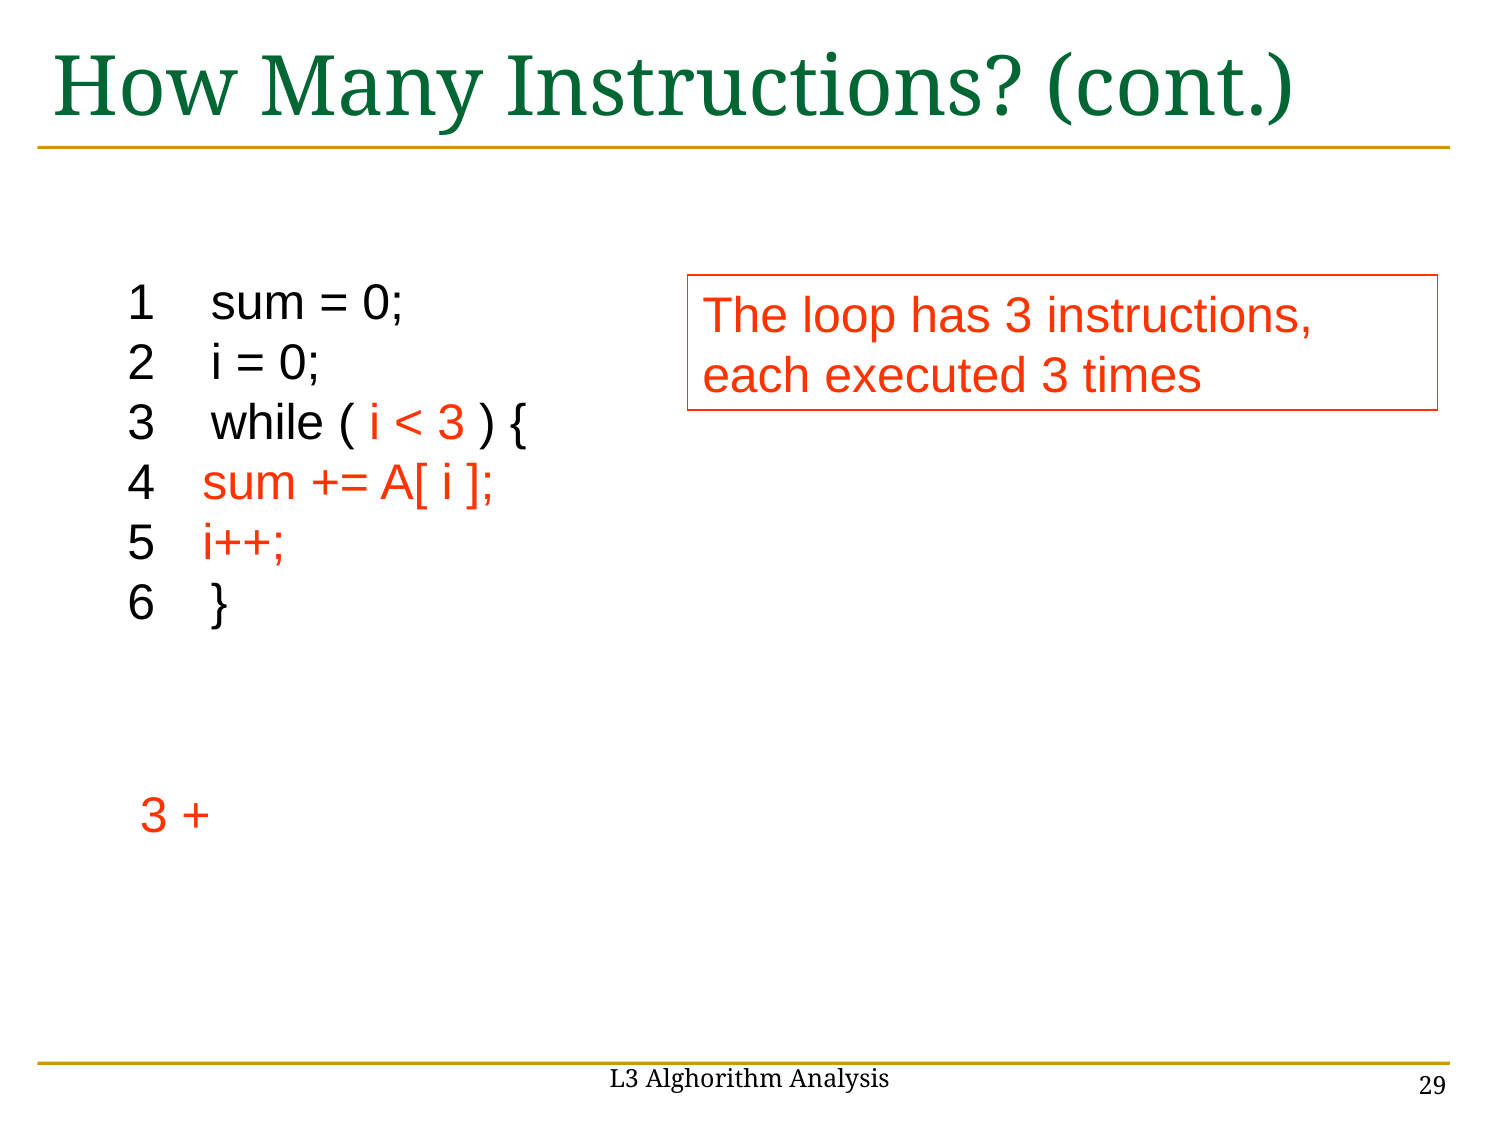

# How Many Instructions? (cont.)
1 sum = 0;
2 i = 0;
3 while ( i < 3 ) {
4	sum += A[ i ];
5	i++;
6 }
The loop has 3 instructions, each executed 3 times
3 +
L3 Alghorithm Analysis